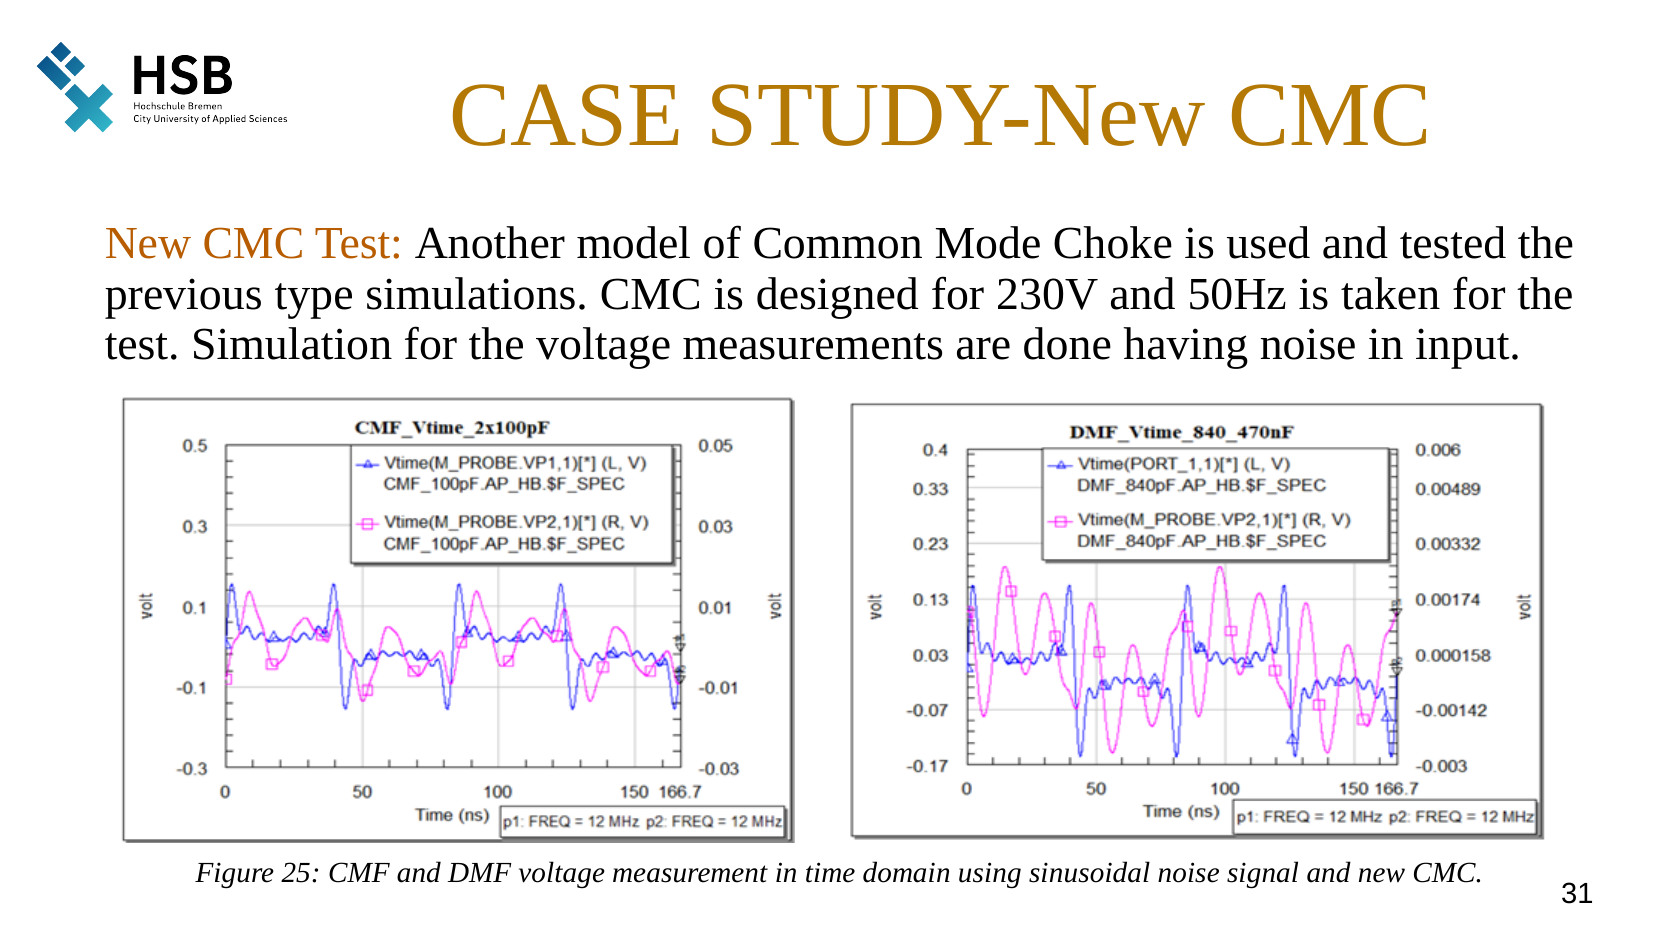

# CASE STUDY-New CMC
New CMC Test: Another model of Common Mode Choke is used and tested the previous type simulations. CMC is designed for 230V and 50Hz is taken for the test. Simulation for the voltage measurements are done having noise in input.
Figure 25: CMF and DMF voltage measurement in time domain using sinusoidal noise signal and new CMC.